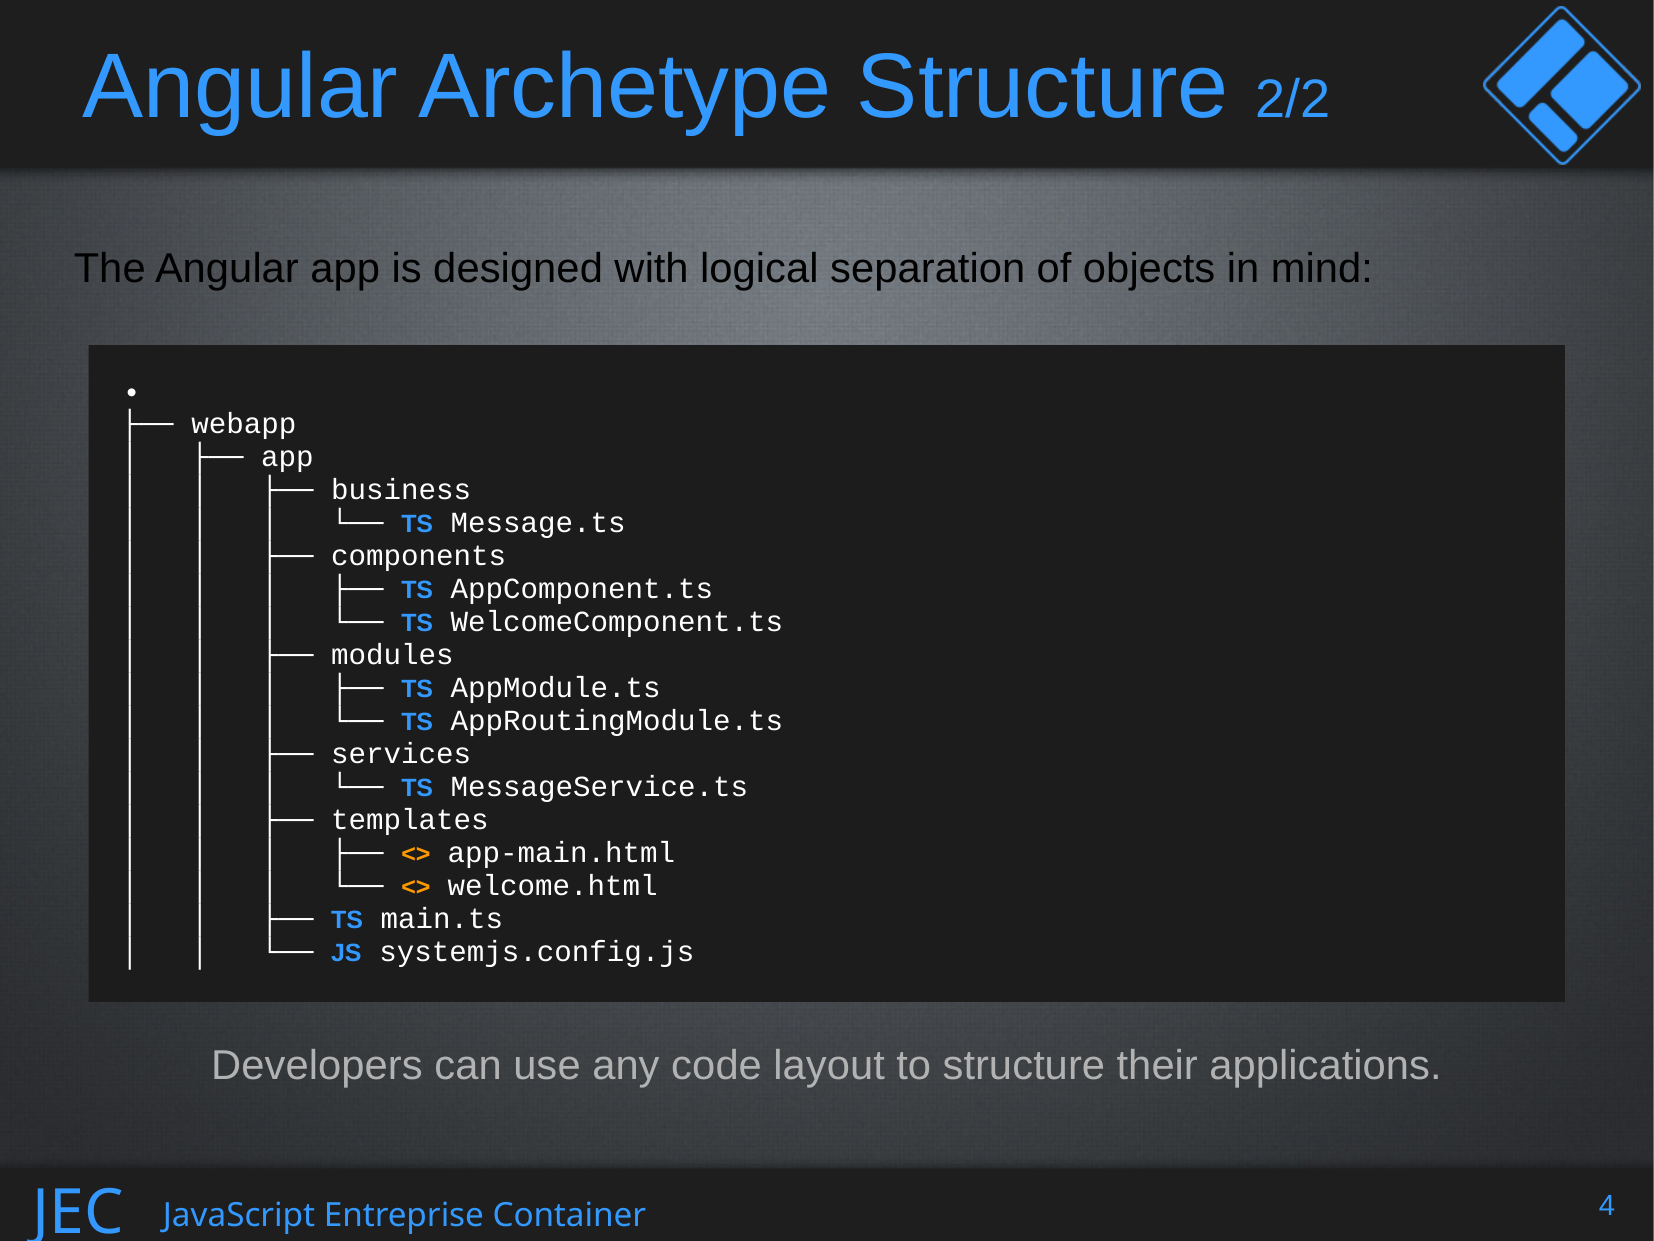

# Angular Archetype Structure 2/2
The Angular app is designed with logical separation of objects in mind:
 •
 ├── webapp
 │ ├── app
 │ │ ├── business
 │ │ │ └── TS Message.ts
 │ │ ├── components
 │ │ │ ├── TS AppComponent.ts
 │ │ │ └── TS WelcomeComponent.ts
 │ │ ├── modules
 │ │ │ ├── TS AppModule.ts
 │ │ │ └── TS AppRoutingModule.ts
 │ │ ├── services
 │ │ │ └── TS MessageService.ts
 │ │ ├── templates
 │ │ │ ├── <> app-main.html
 │ │ │ └── <> welcome.html
 │ │ ├── TS main.ts
 │ │ └── JS systemjs.config.js
Developers can use any code layout to structure their applications.
JEC
4
JavaScript Entreprise Container